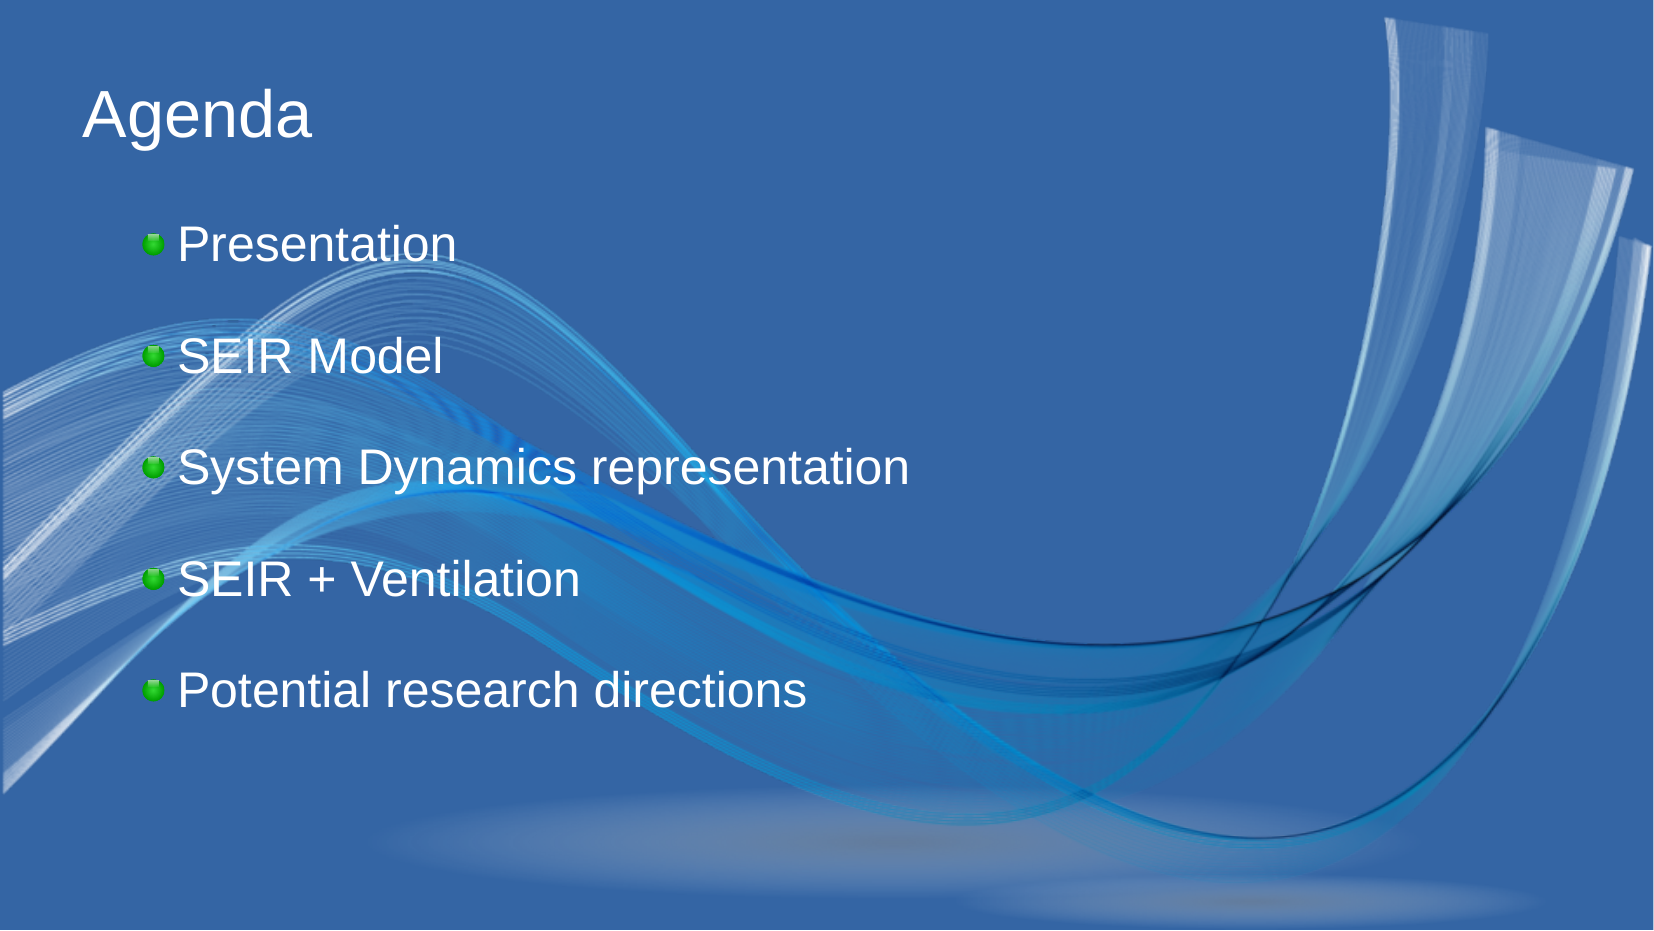

# Agenda
Presentation
SEIR Model
System Dynamics representation
SEIR + Ventilation
Potential research directions